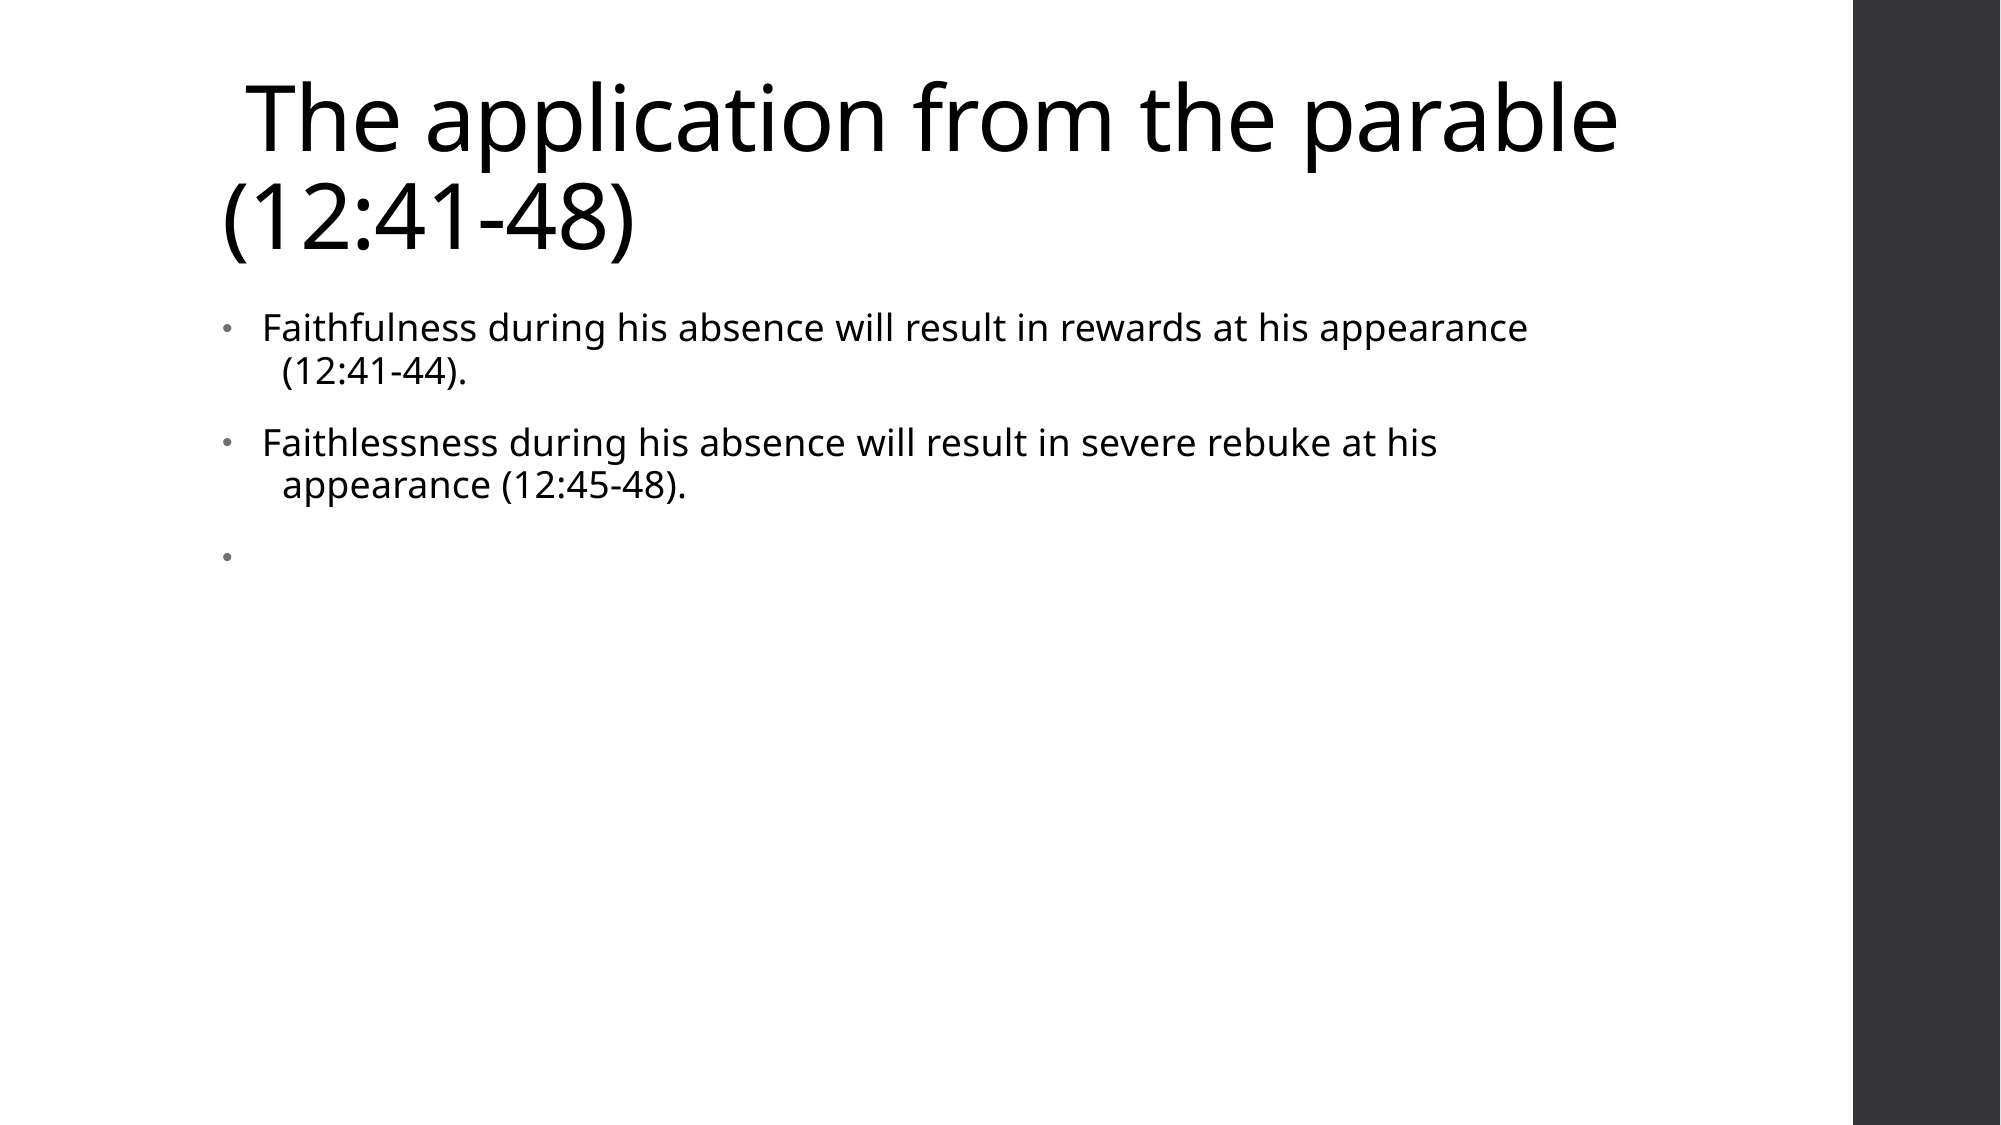

# The application from the parable (12:41-48)
 Faithfulness during his absence will result in rewards at his appearance (12:41-44).
 Faithlessness during his absence will result in severe rebuke at his appearance (12:45-48).